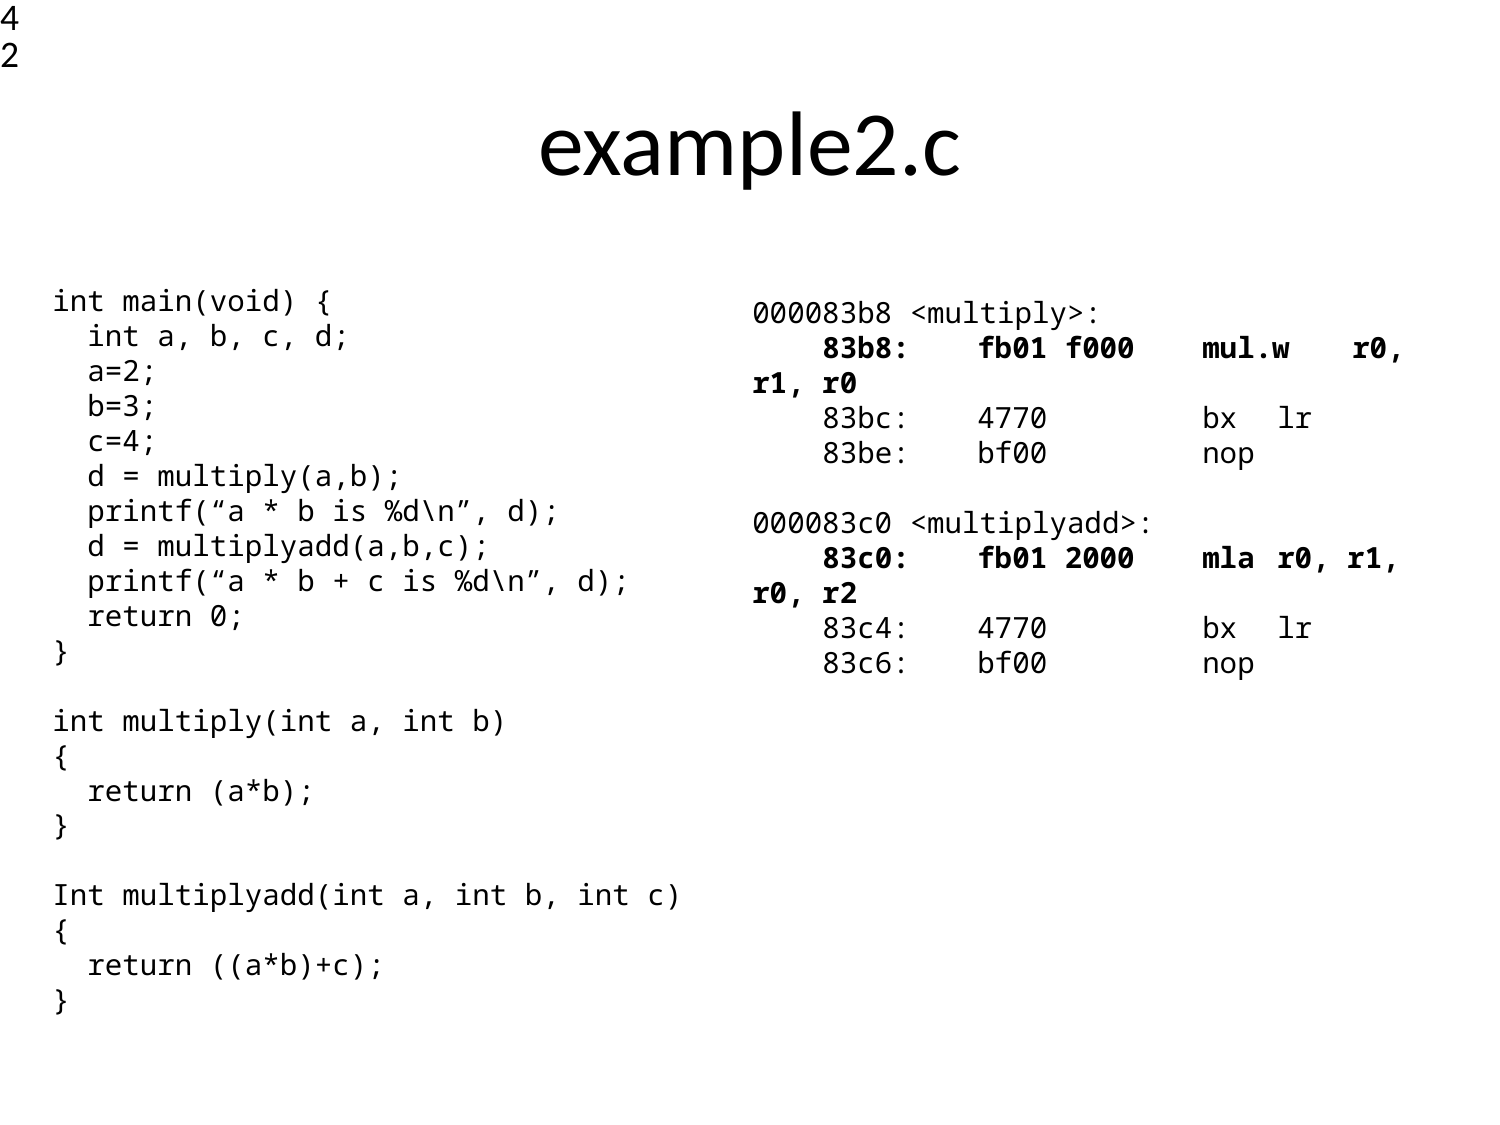

# example2.c
int main(void) {
 int a, b, c, d;
 a=2;
 b=3;
 c=4;
 d = multiply(a,b);
 printf(“a * b is %d\n”, d);
 d = multiplyadd(a,b,c);
 printf(“a * b + c is %d\n”, d);
 return 0;
}
int multiply(int a, int b)
{
 return (a*b);
}
Int multiplyadd(int a, int b, int c)
{
 return ((a*b)+c);
}
000083b8 <multiply>:
 83b8:	fb01 f000 	mul.w	r0, r1, r0
 83bc:	4770 	bx	lr
 83be:	bf00 	nop
000083c0 <multiplyadd>:
 83c0:	fb01 2000 	mla	r0, r1, r0, r2
 83c4:	4770 	bx	lr
 83c6:	bf00 	nop